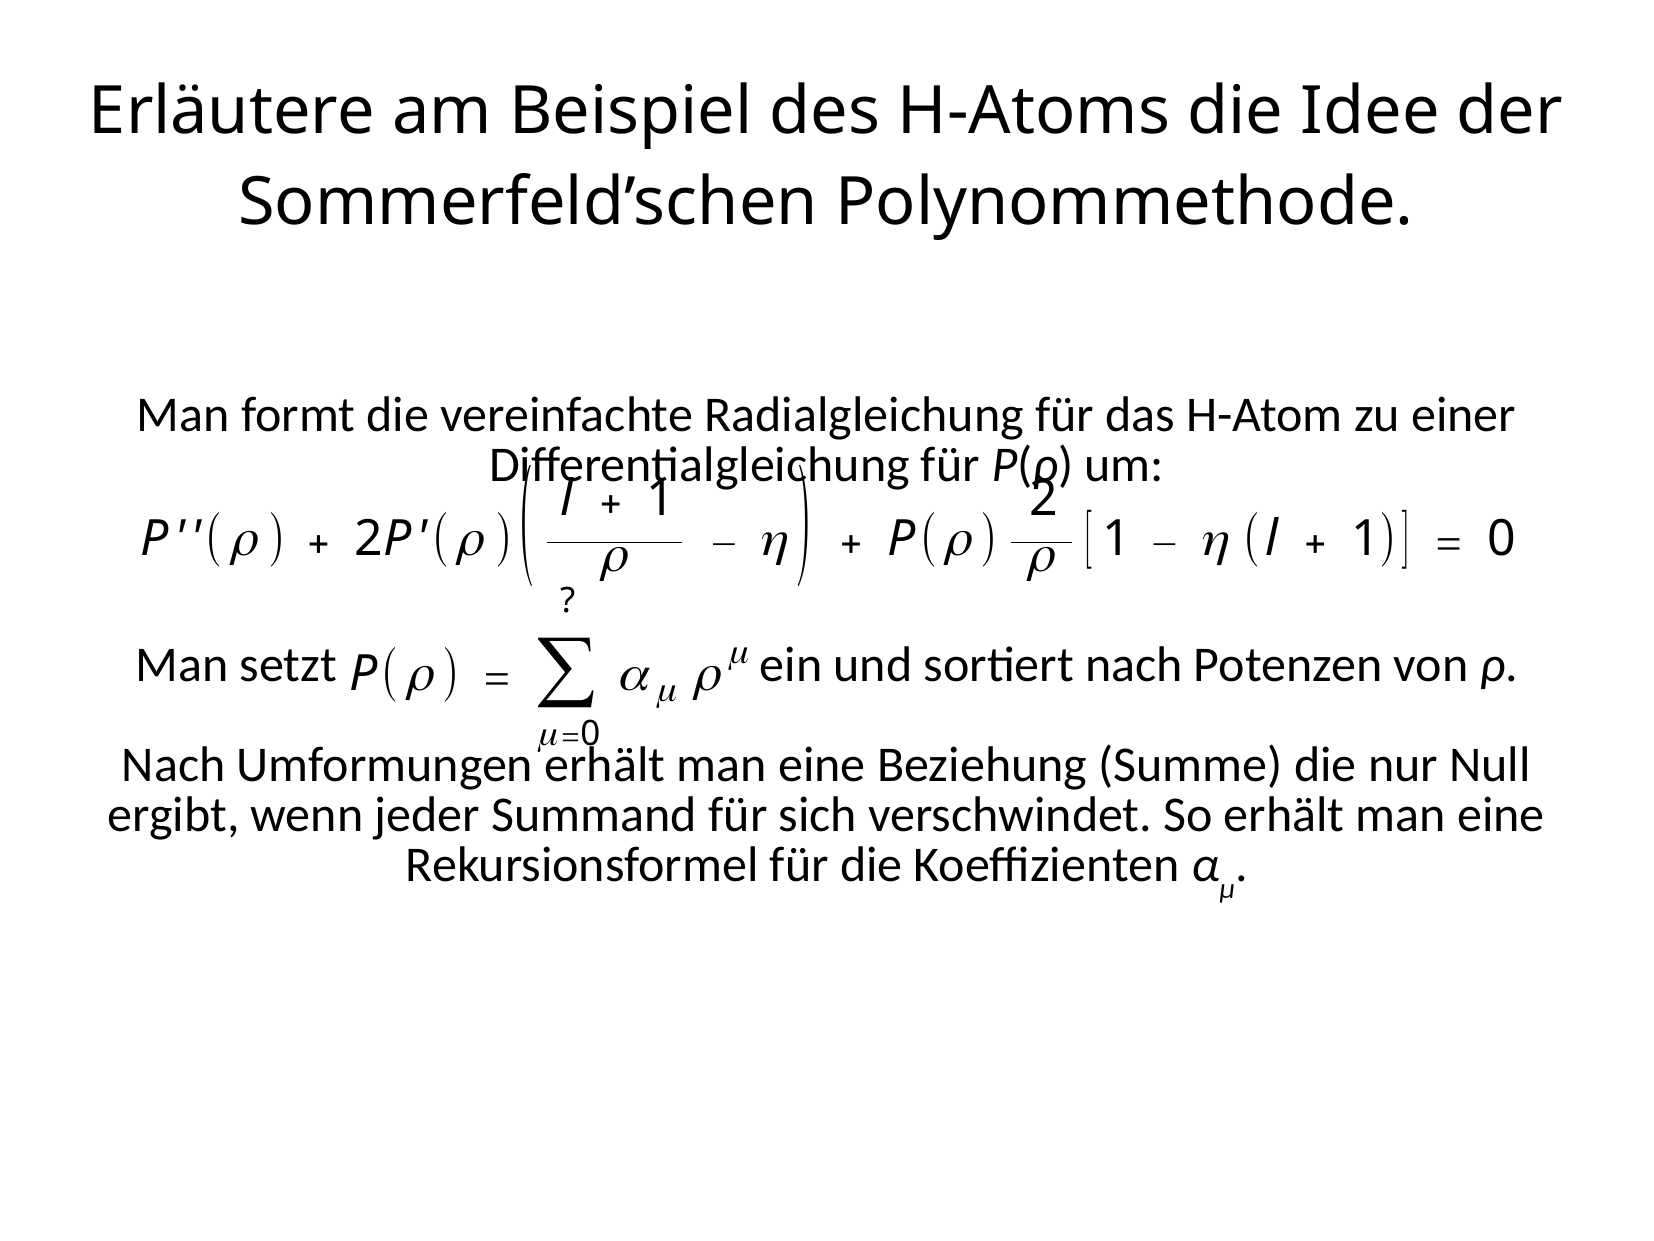

# Erläutere am Beispiel des H-Atoms die Idee der Sommerfeld’schen Polynommethode.
Man formt die vereinfachte Radialgleichung für das H-Atom zu einer Differentialgleichung für P(ρ) um:
Man setzt 						 ein und sortiert nach Potenzen von ρ.
Nach Umformungen erhält man eine Beziehung (Summe) die nur Null ergibt, wenn jeder Summand für sich verschwindet. So erhält man eine Rekursionsformel für die Koeffizienten αμ.